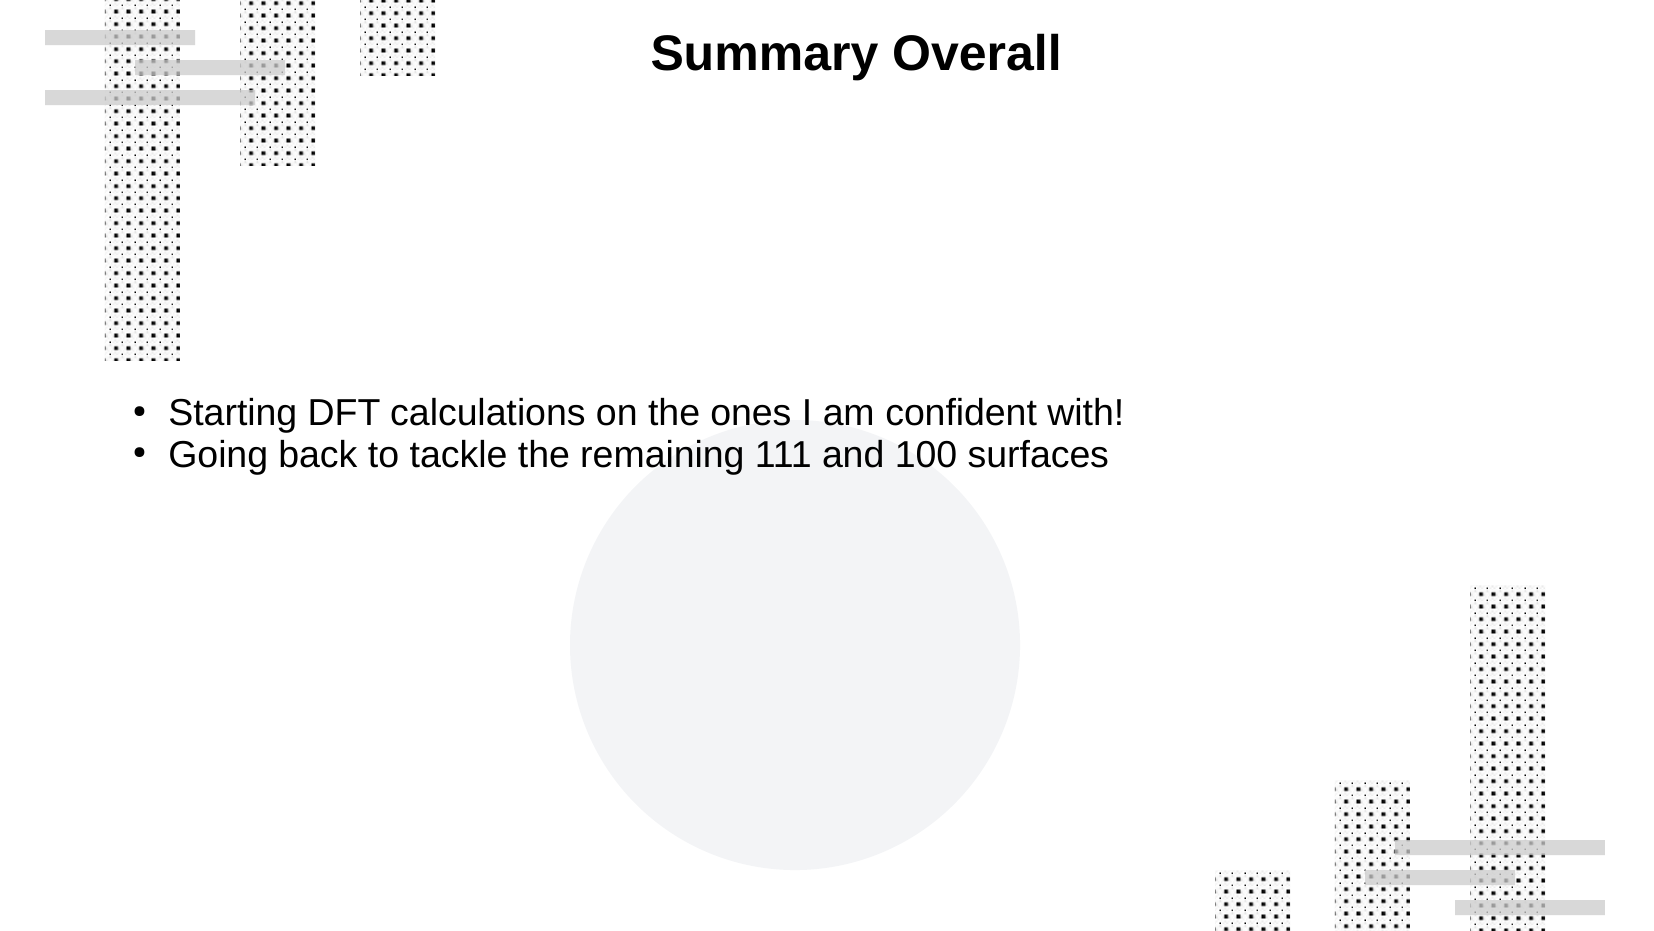

Summary Overall
Starting DFT calculations on the ones I am confident with!
Going back to tackle the remaining 111 and 100 surfaces